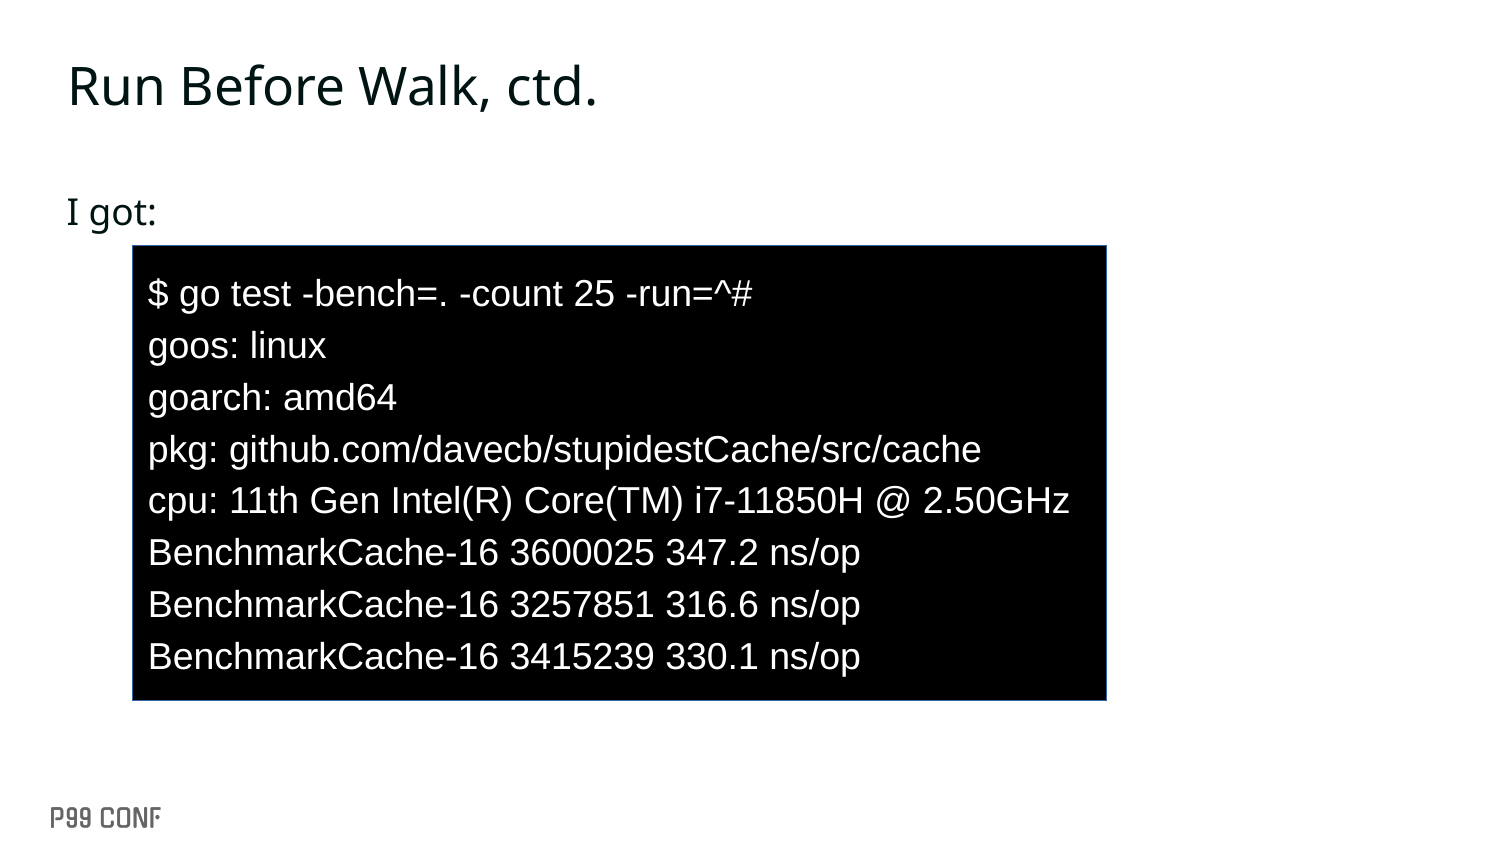

# Run Before Walk, ctd.
I got:
$ go test -bench=. -count 25 -run=^#
goos: linux
goarch: amd64
pkg: github.com/davecb/stupidestCache/src/cache
cpu: 11th Gen Intel(R) Core(TM) i7-11850H @ 2.50GHz BenchmarkCache-16 3600025 347.2 ns/op BenchmarkCache-16 3257851 316.6 ns/op BenchmarkCache-16 3415239 330.1 ns/op